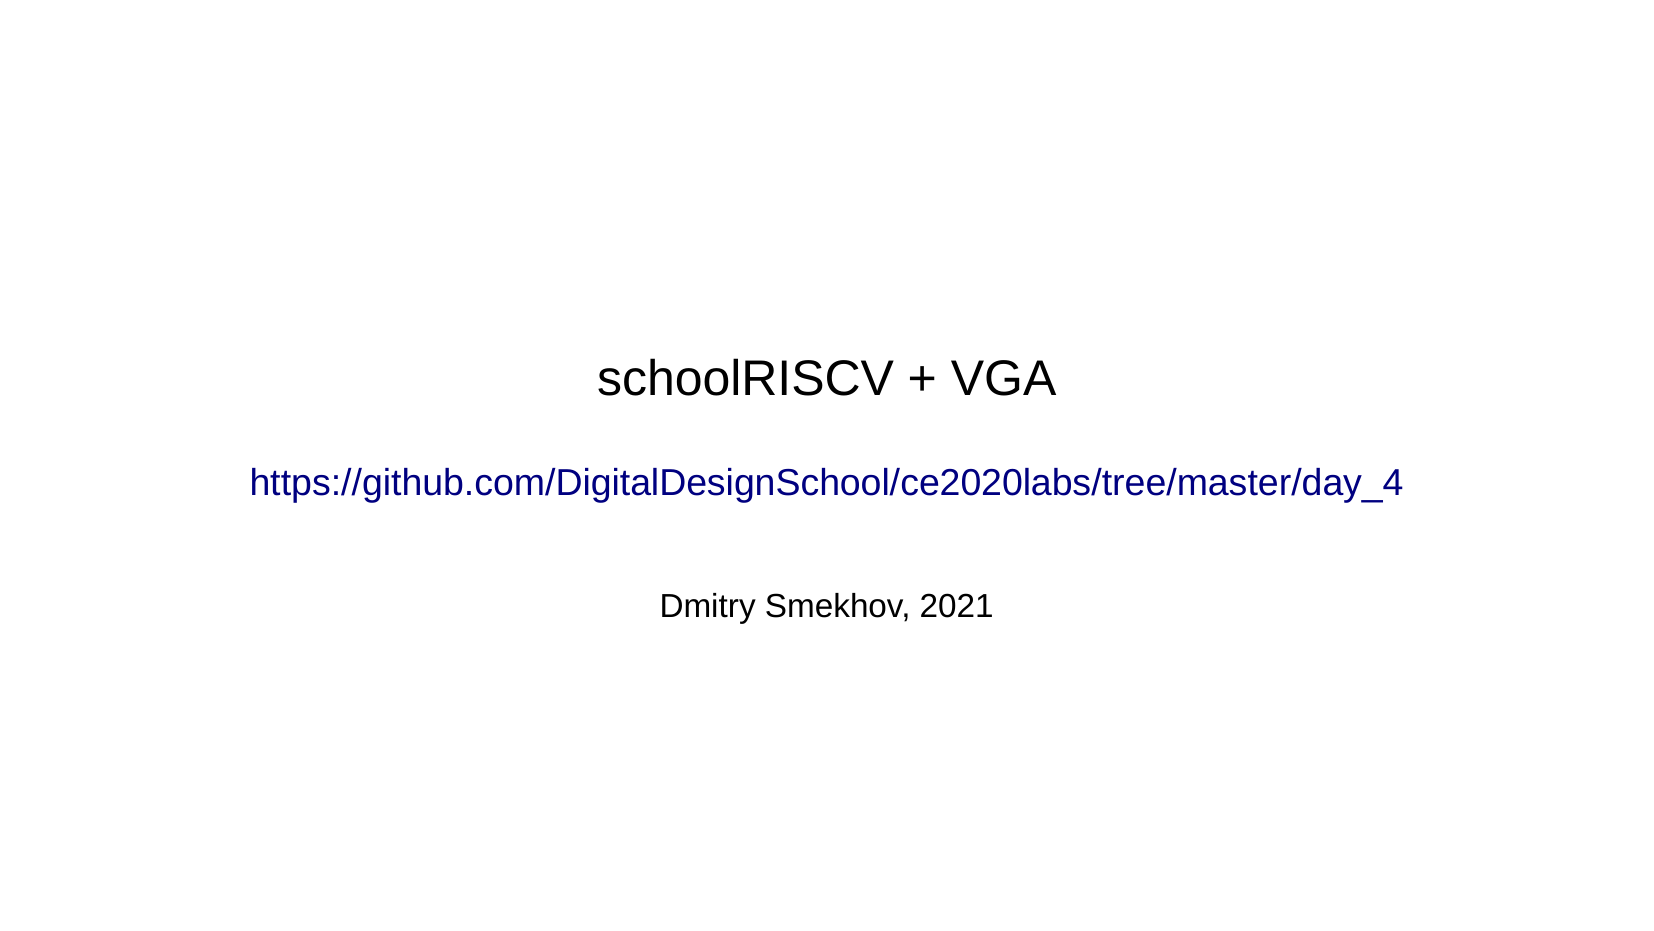

#
schoolRISCV + VGA
https://github.com/DigitalDesignSchool/ce2020labs/tree/master/day_4
Dmitry Smekhov, 2021